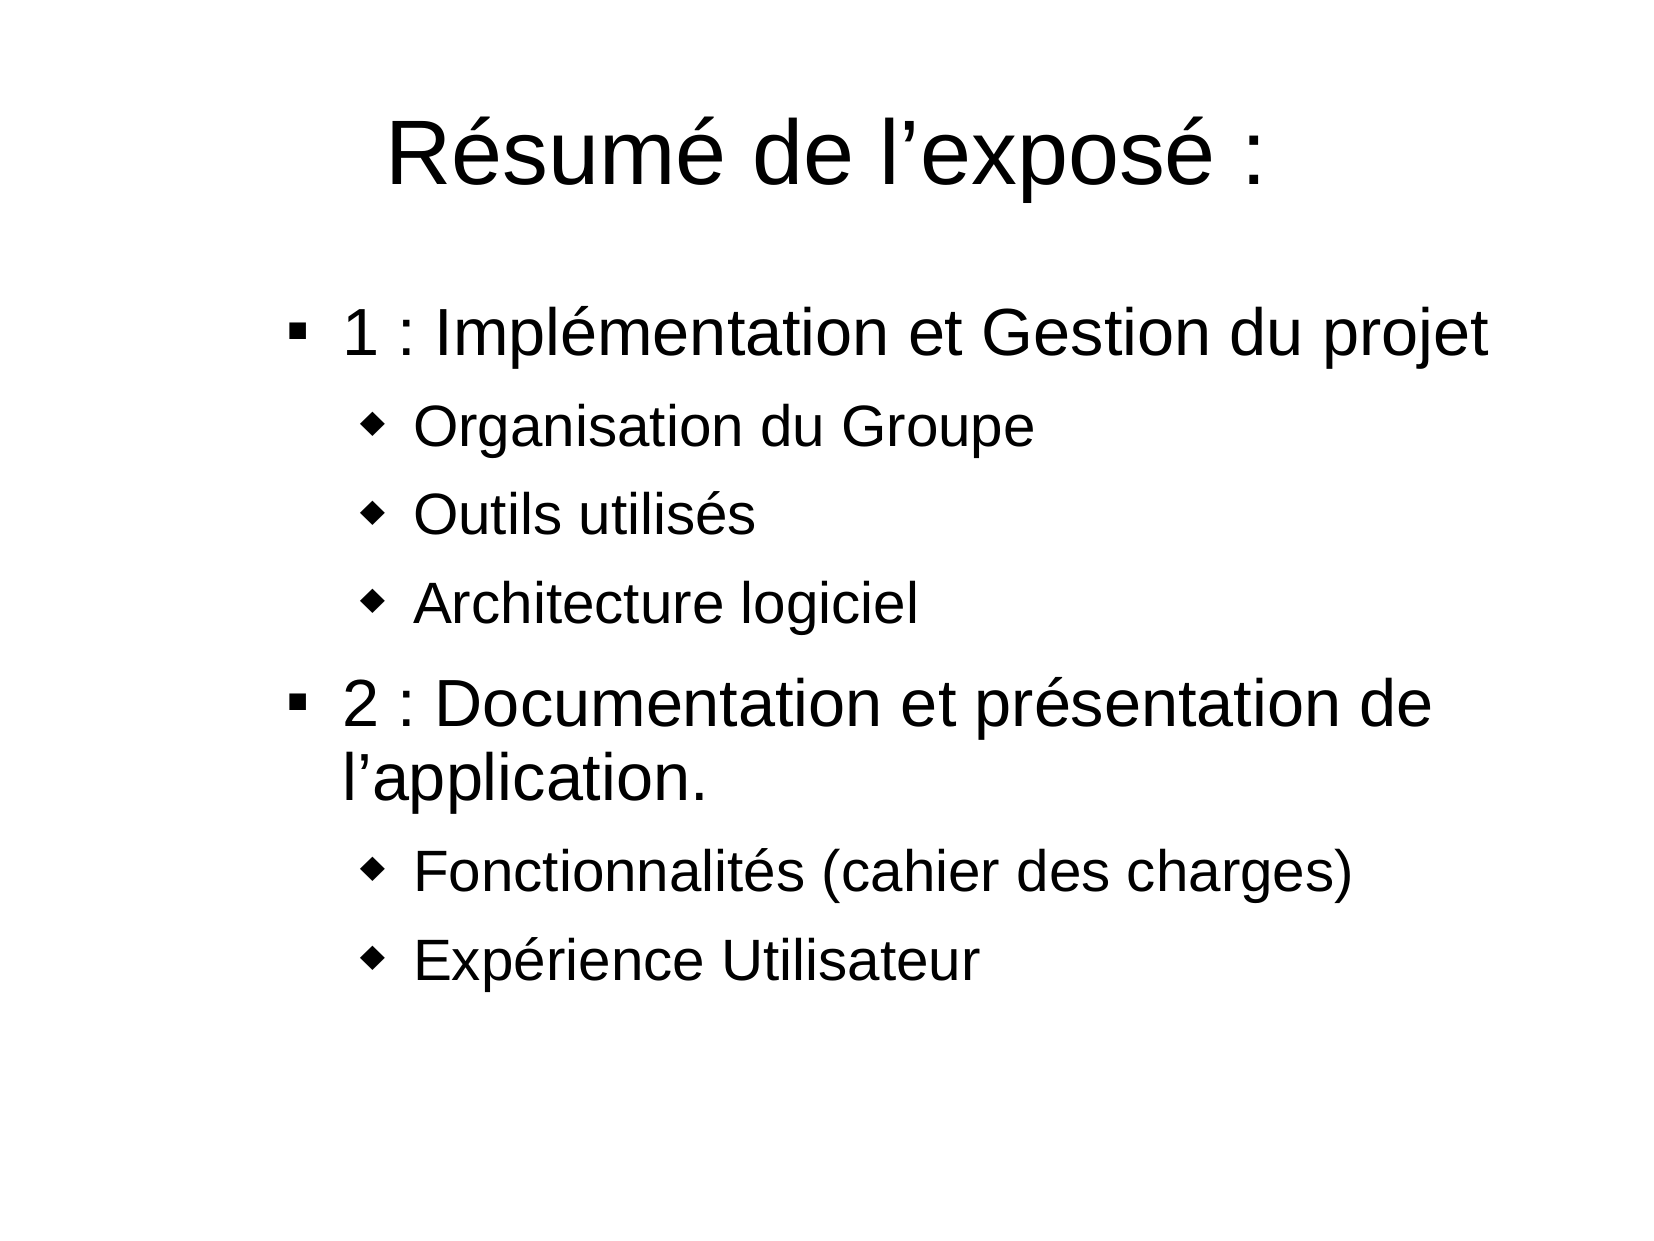

# Résumé de l’exposé :
1 : Implémentation et Gestion du projet
Organisation du Groupe
Outils utilisés
Architecture logiciel
2 : Documentation et présentation de l’application.
Fonctionnalités (cahier des charges)
Expérience Utilisateur